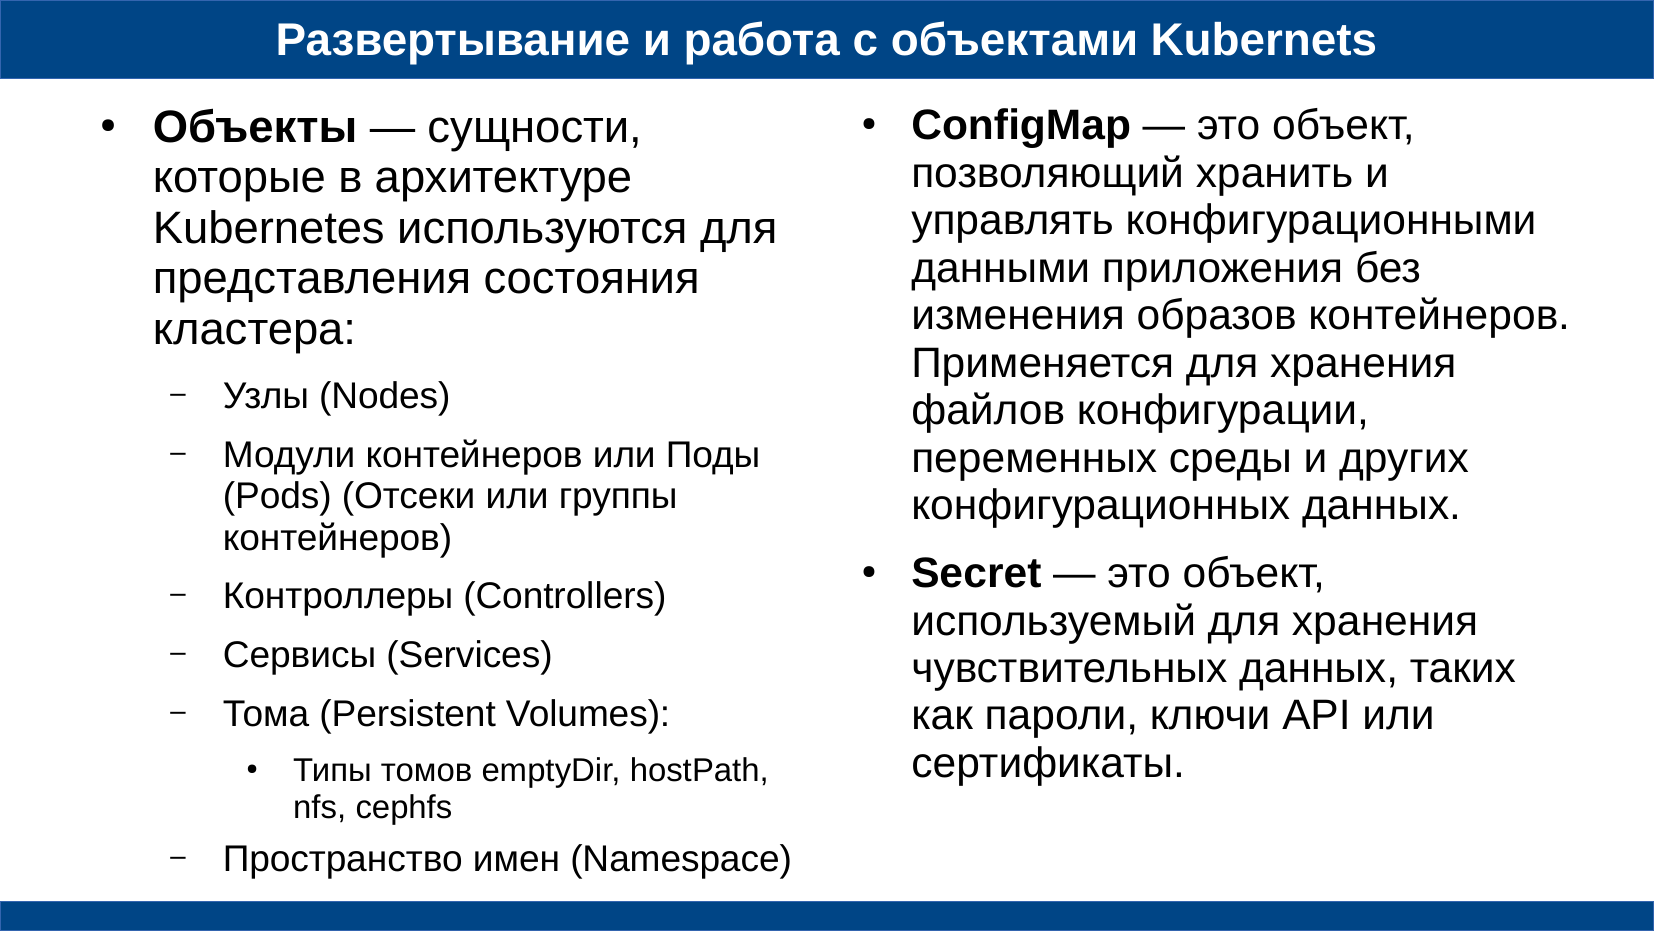

# Развертывание и работа с объектами Kubernets
Объекты — сущности, которые в архитектуре Kubernetes используются для представления состояния кластера:
Узлы (Nodes)
Модули контейнеров или Поды (Pods) (Отсеки или группы контейнеров)
Контроллеры (Controllers)
Сервисы (Services)
Тома (Persistent Volumes):
Типы томов emptyDir, hostPath, nfs, cephfs
Пространство имен (Namespace)
ConfigMap — это объект, позволяющий хранить и управлять конфигурационными данными приложения без изменения образов контейнеров. Применяется для хранения файлов конфигурации, переменных среды и других конфигурационных данных.
Secret — это объект, используемый для хранения чувствительных данных, таких как пароли, ключи API или сертификаты.